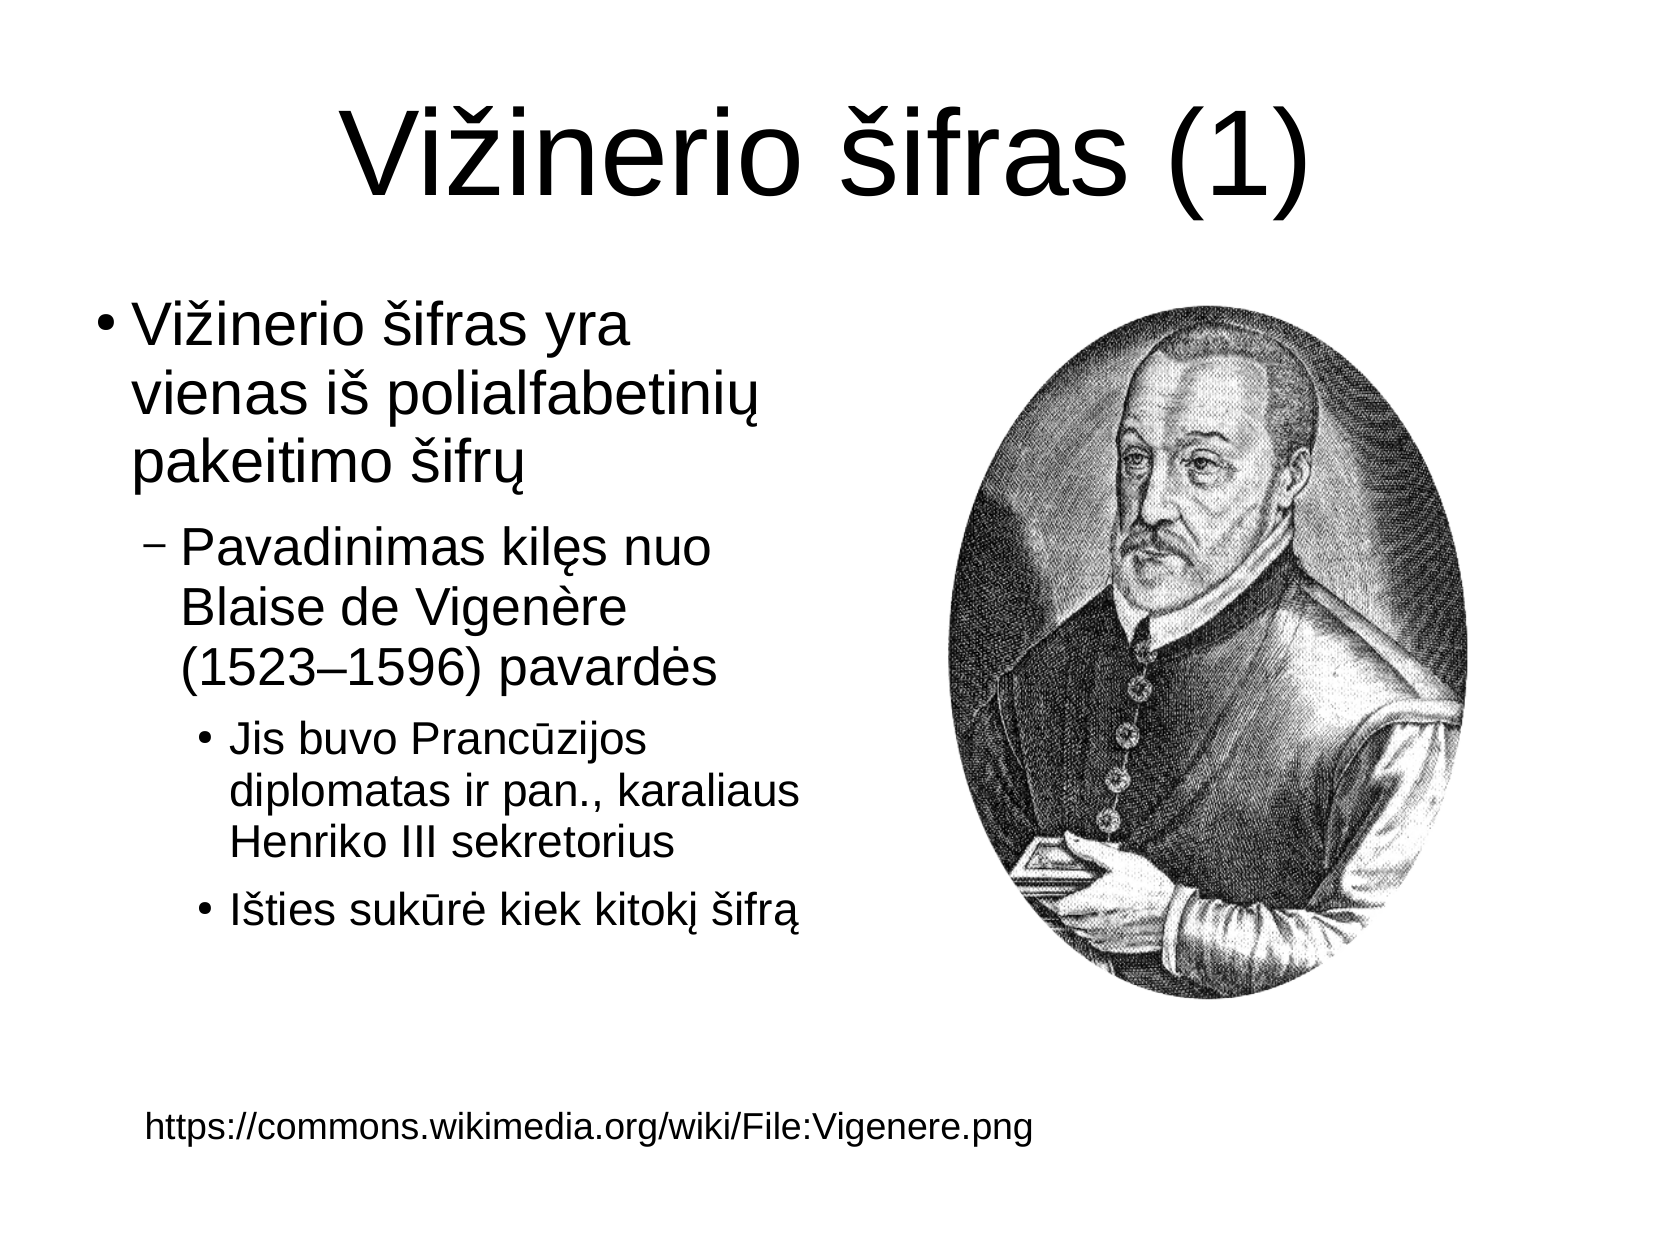

# Vižinerio šifras (1)
Vižinerio šifras yra vienas iš polialfabetinių pakeitimo šifrų
Pavadinimas kilęs nuo Blaise de Vigenère (1523–1596) pavardės
Jis buvo Prancūzijos diplomatas ir pan., karaliaus Henriko III sekretorius
Išties sukūrė kiek kitokį šifrą
https://commons.wikimedia.org/wiki/File:Vigenere.png